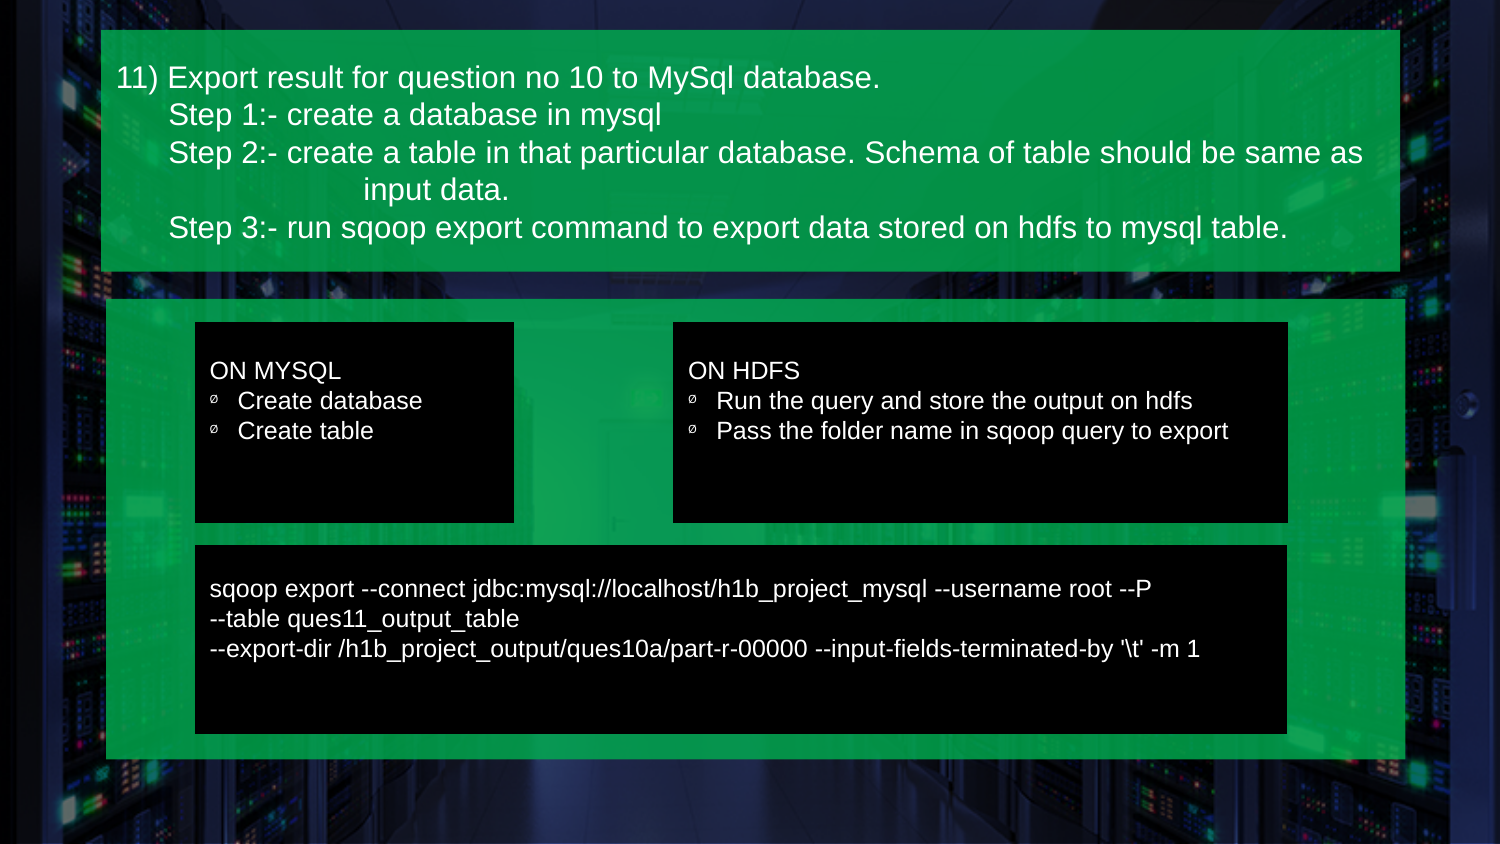

11) Export result for question no 10 to MySql database.
 Step 1:- create a database in mysql
 Step 2:- create a table in that particular database. Schema of table should be same as 	 input data.
 Step 3:- run sqoop export command to export data stored on hdfs to mysql table.
ON MYSQL
Create database
Create table
ON HDFS
Run the query and store the output on hdfs
Pass the folder name in sqoop query to export
sqoop export --connect jdbc:mysql://localhost/h1b_project_mysql --username root --P
--table ques11_output_table
--export-dir /h1b_project_output/ques10a/part-r-00000 --input-fields-terminated-by '\t' -m 1